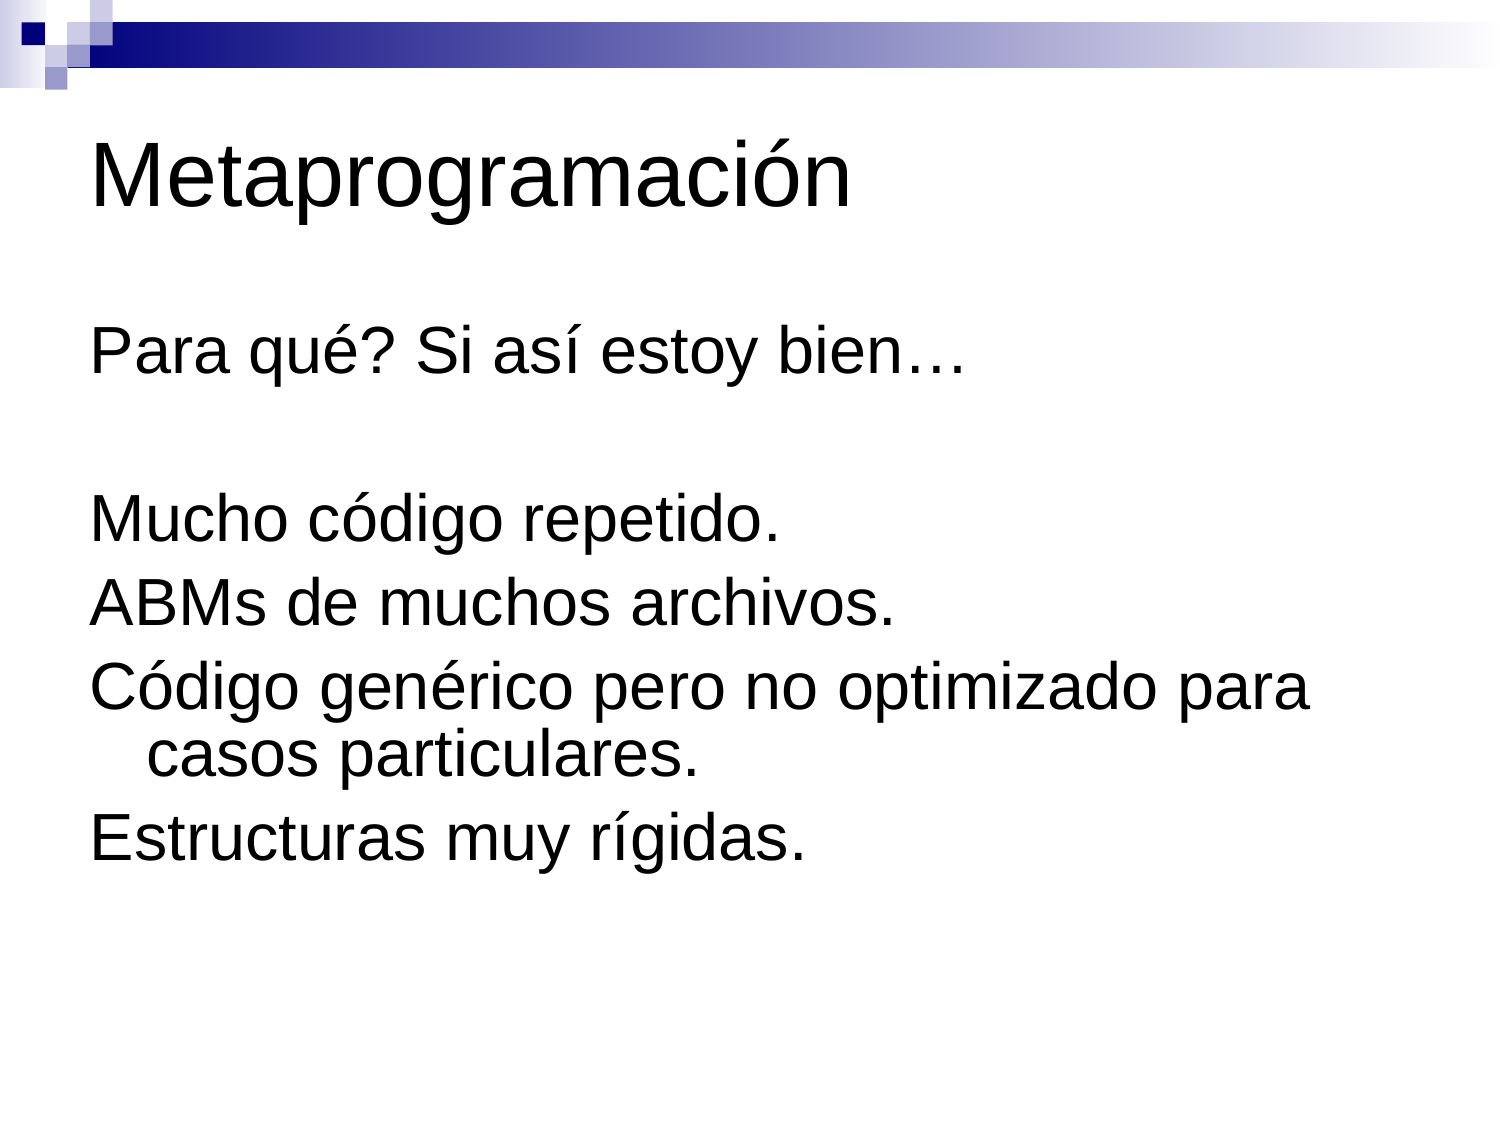

# Metaprogramación
Para qué? Si así estoy bien…
Mucho código repetido.
ABMs de muchos archivos.
Código genérico pero no optimizado para casos particulares.
Estructuras muy rígidas.